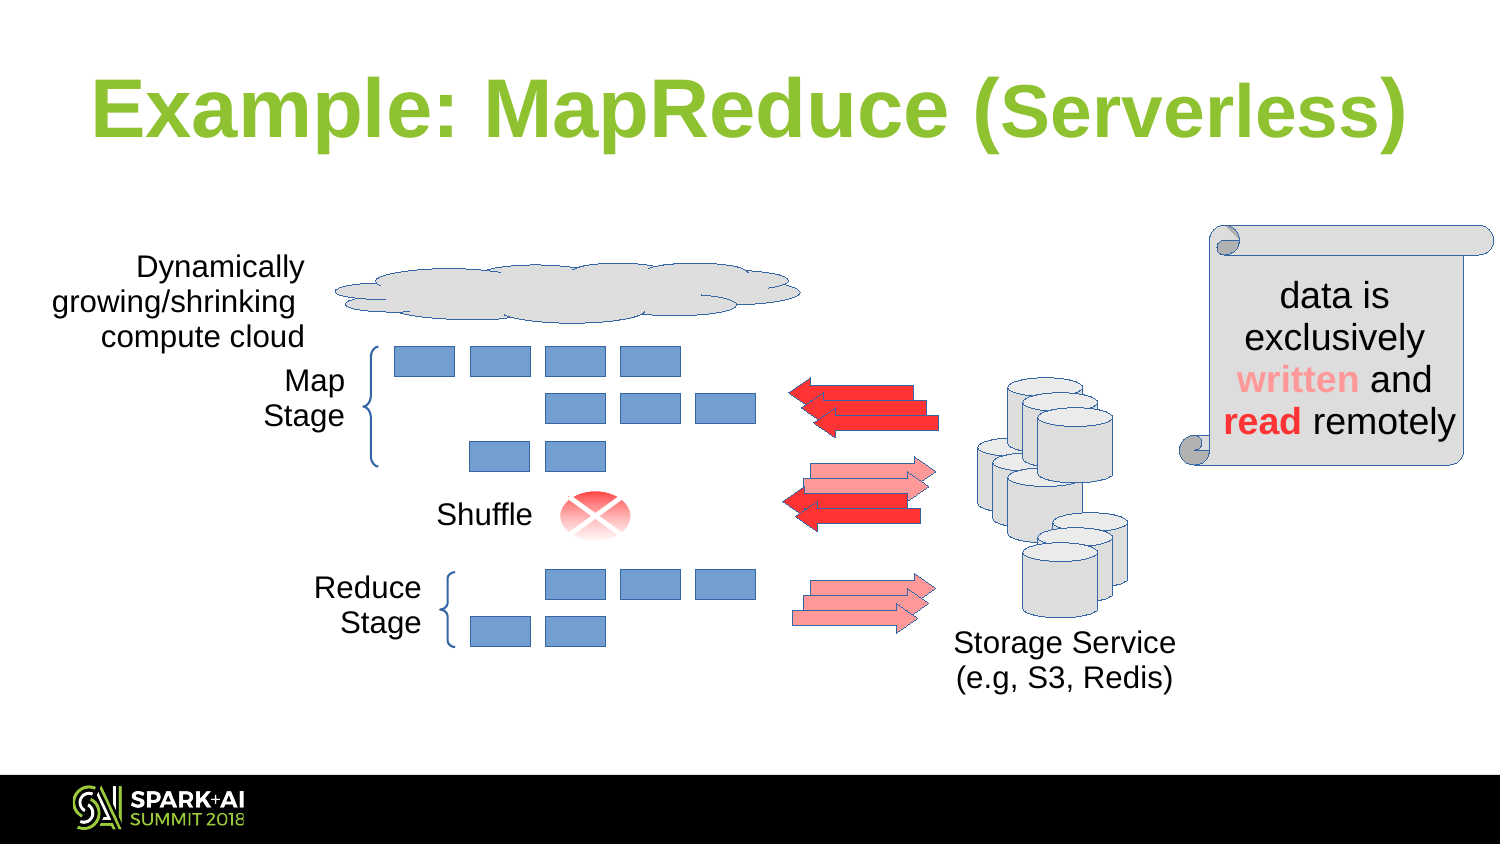

#
Example: MapReduce (Serverless)
Dynamically growing/shrinking
compute cloud
data is
exclusively
written and
read remotely
Map Stage
Shuffle
Reduce Stage
Storage Service (e.g, S3, Redis)